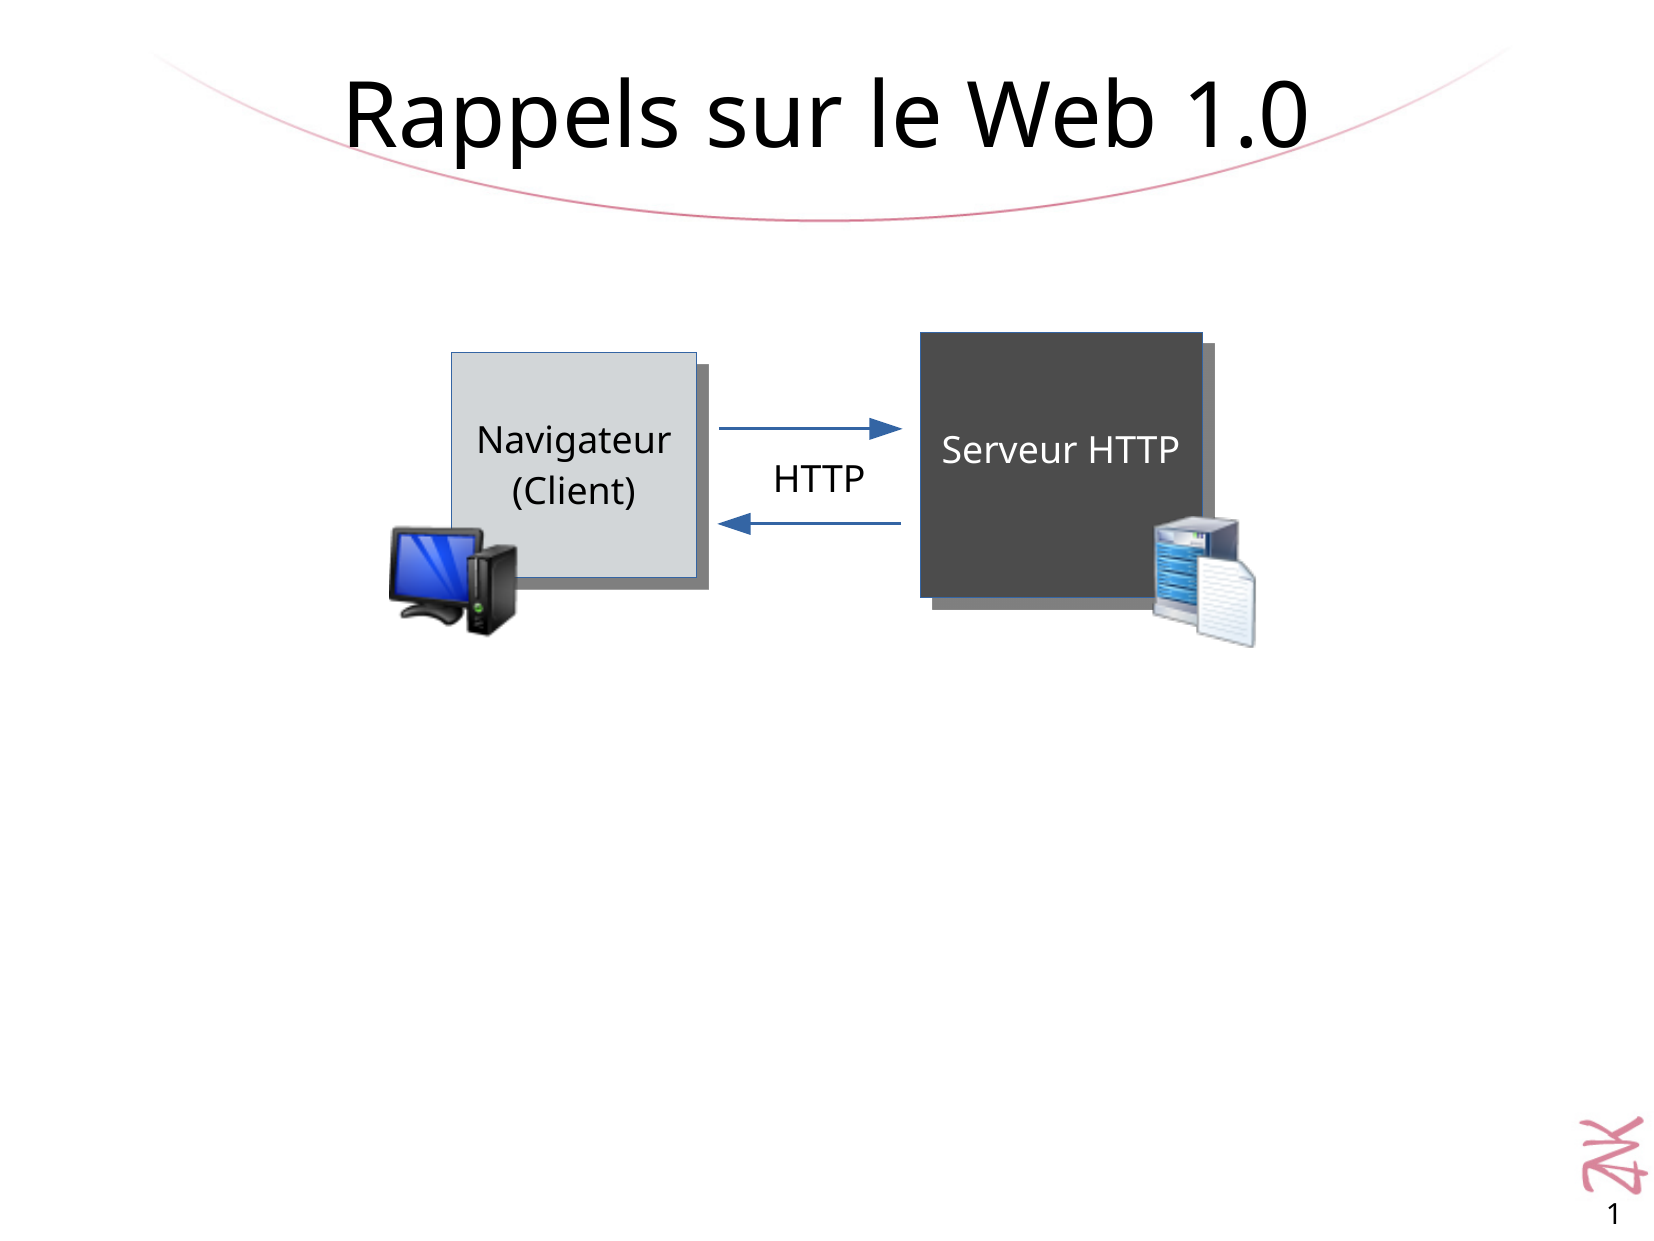

# Rappels sur le Web 1.0
Navigateur
(Client)
Serveur HTTP
HTTP
1